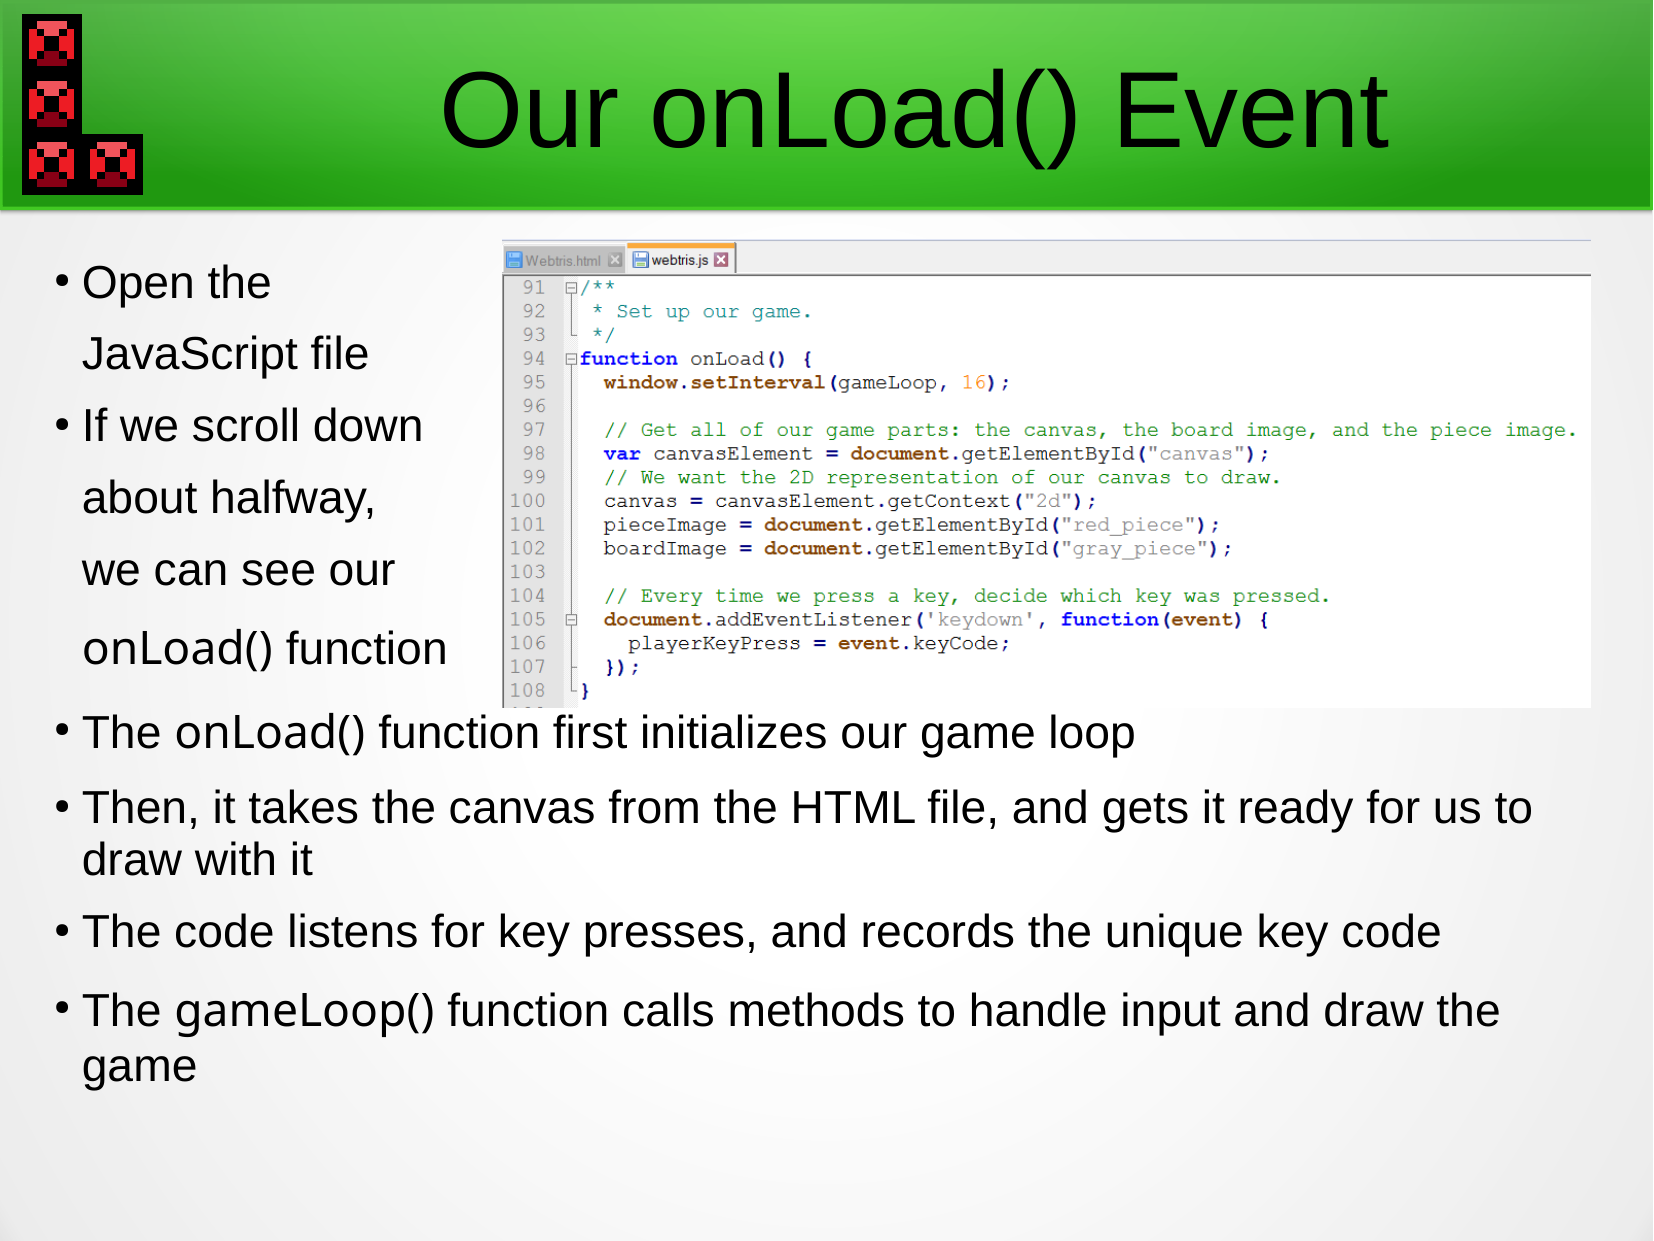

# Our onLoad() Event
Open the
JavaScript file
If we scroll down
about halfway,
we can see our
onLoad() function
The onLoad() function first initializes our game loop
Then, it takes the canvas from the HTML file, and gets it ready for us to draw with it
The code listens for key presses, and records the unique key code
The gameLoop() function calls methods to handle input and draw the game